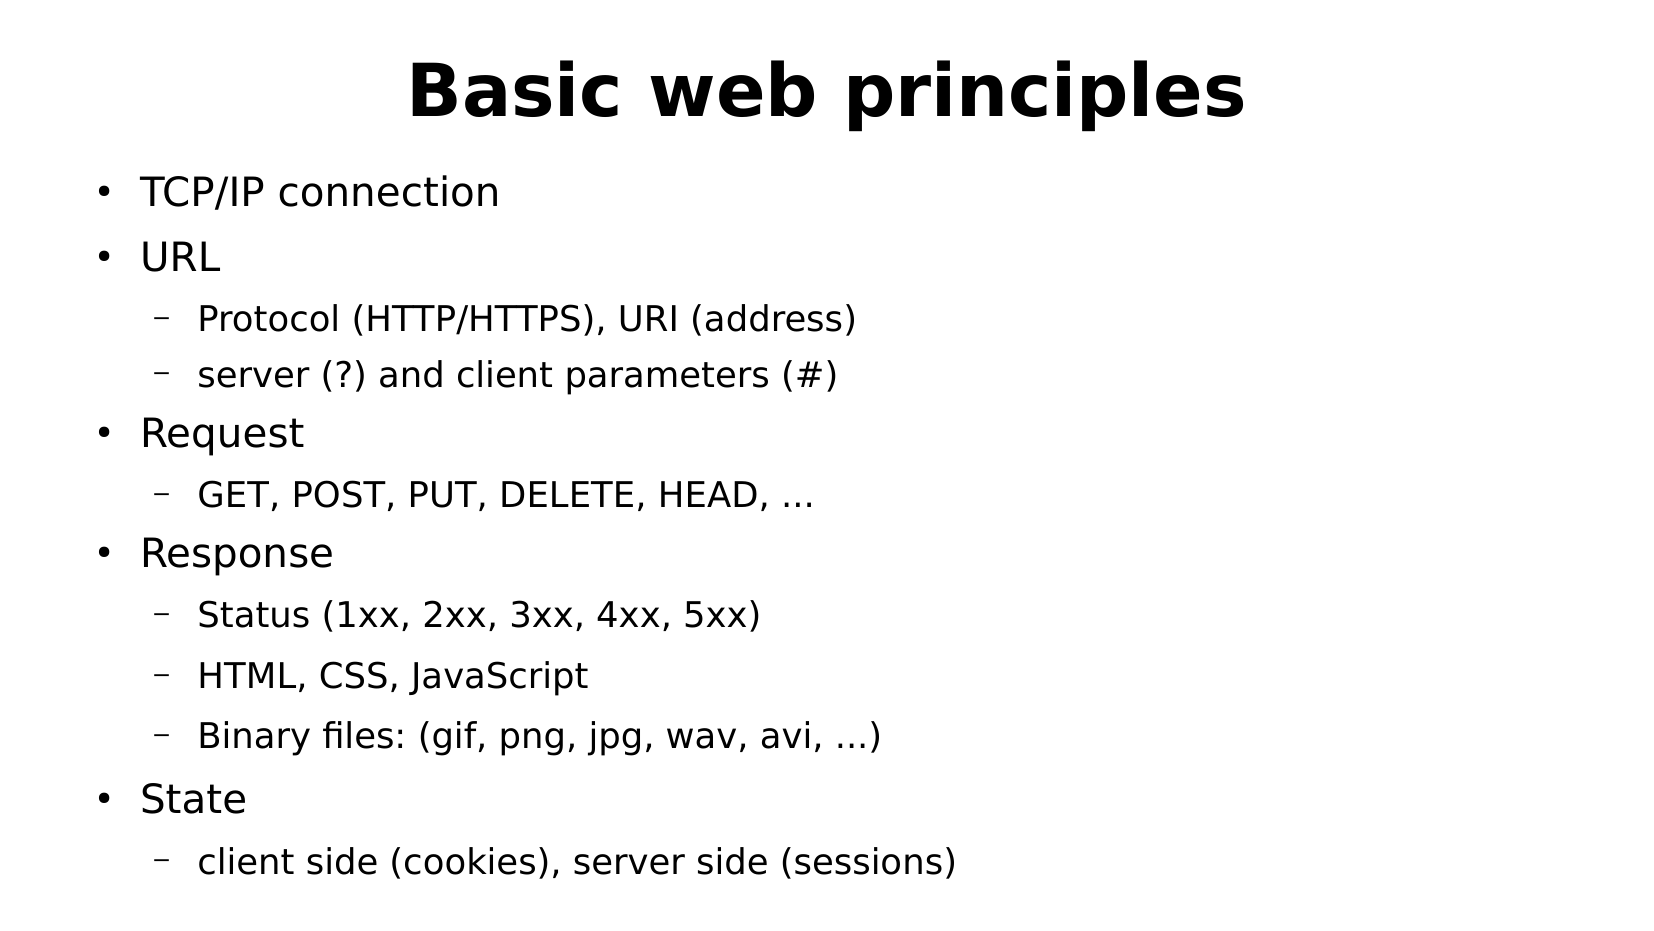

# Basic web principles
TCP/IP connection
URL
Protocol (HTTP/HTTPS), URI (address)
server (?) and client parameters (#)
Request
GET, POST, PUT, DELETE, HEAD, ...
Response
Status (1xx, 2xx, 3xx, 4xx, 5xx)
HTML, CSS, JavaScript
Binary files: (gif, png, jpg, wav, avi, ...)
State
client side (cookies), server side (sessions)